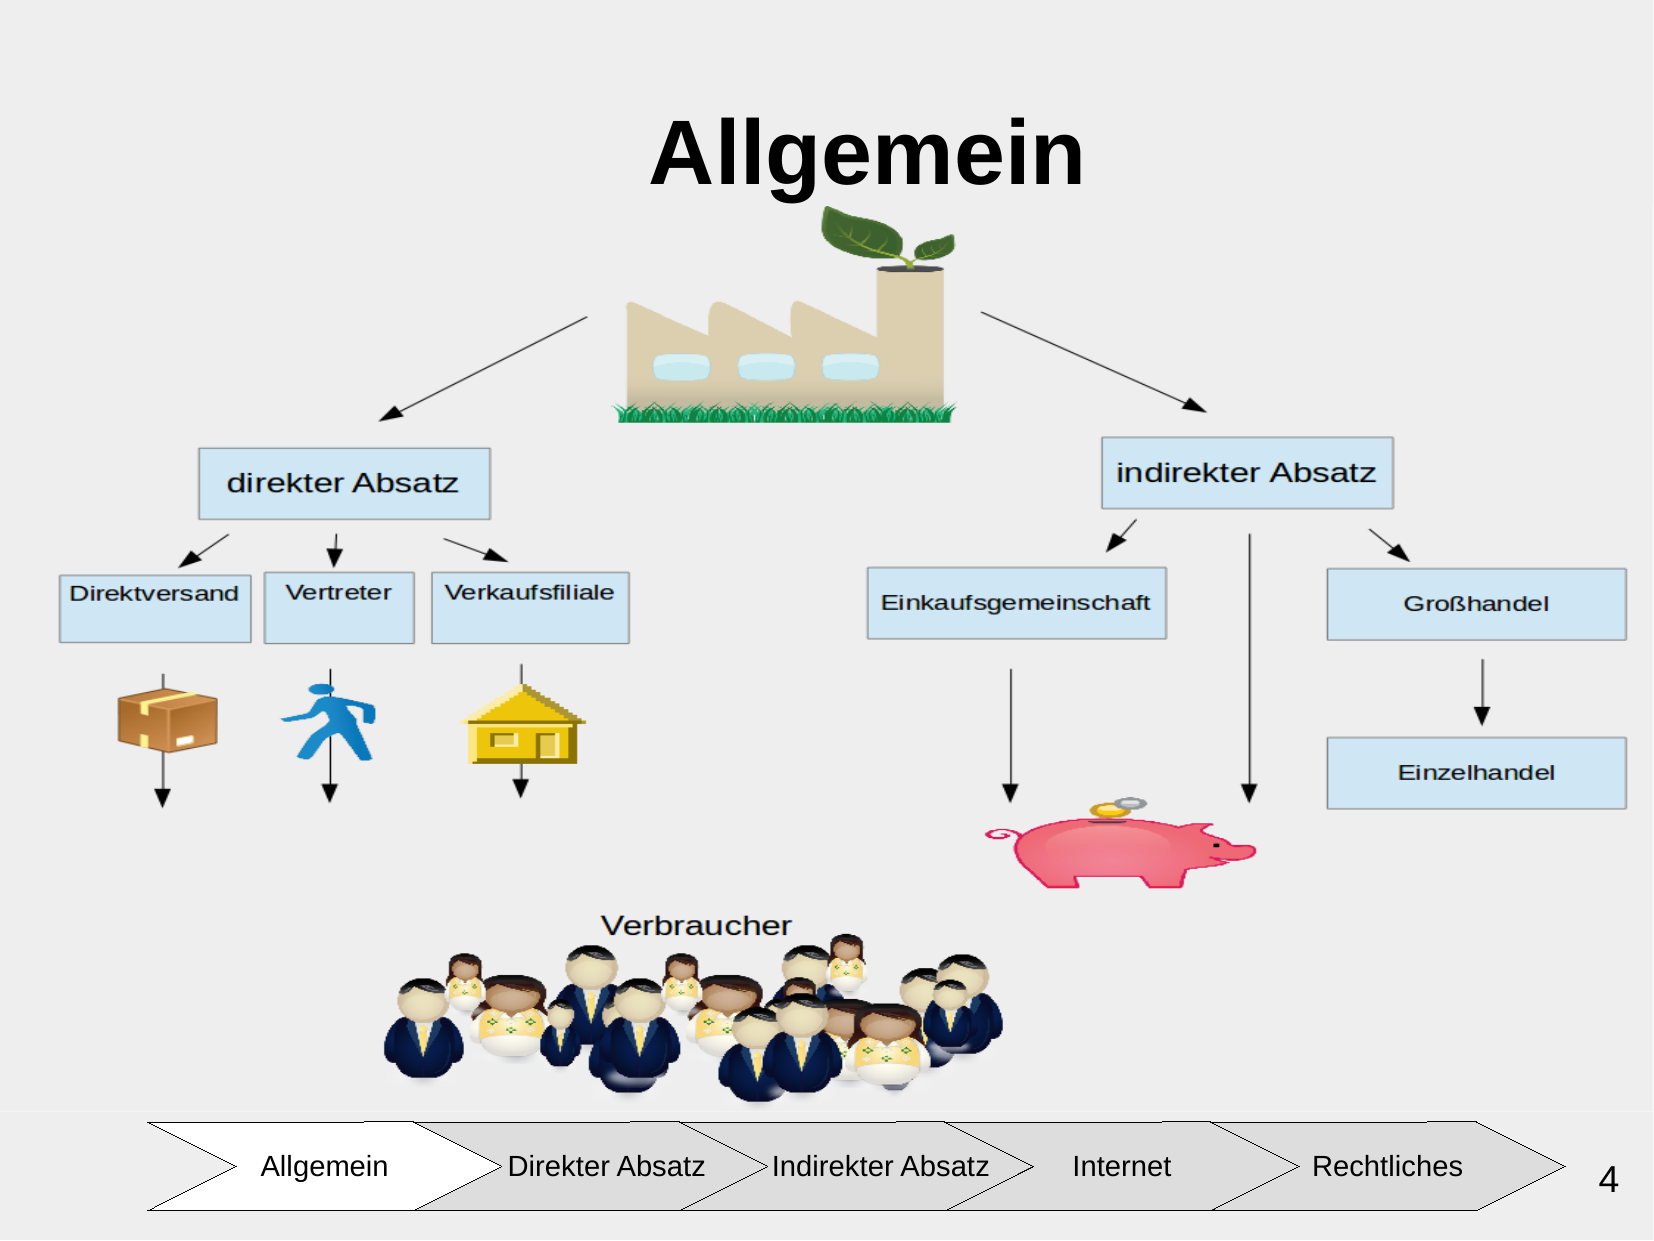

# Allgemein
Allgemein
 Direkter Absatz
 Indirekter Absatz
Internet
Rechtliches